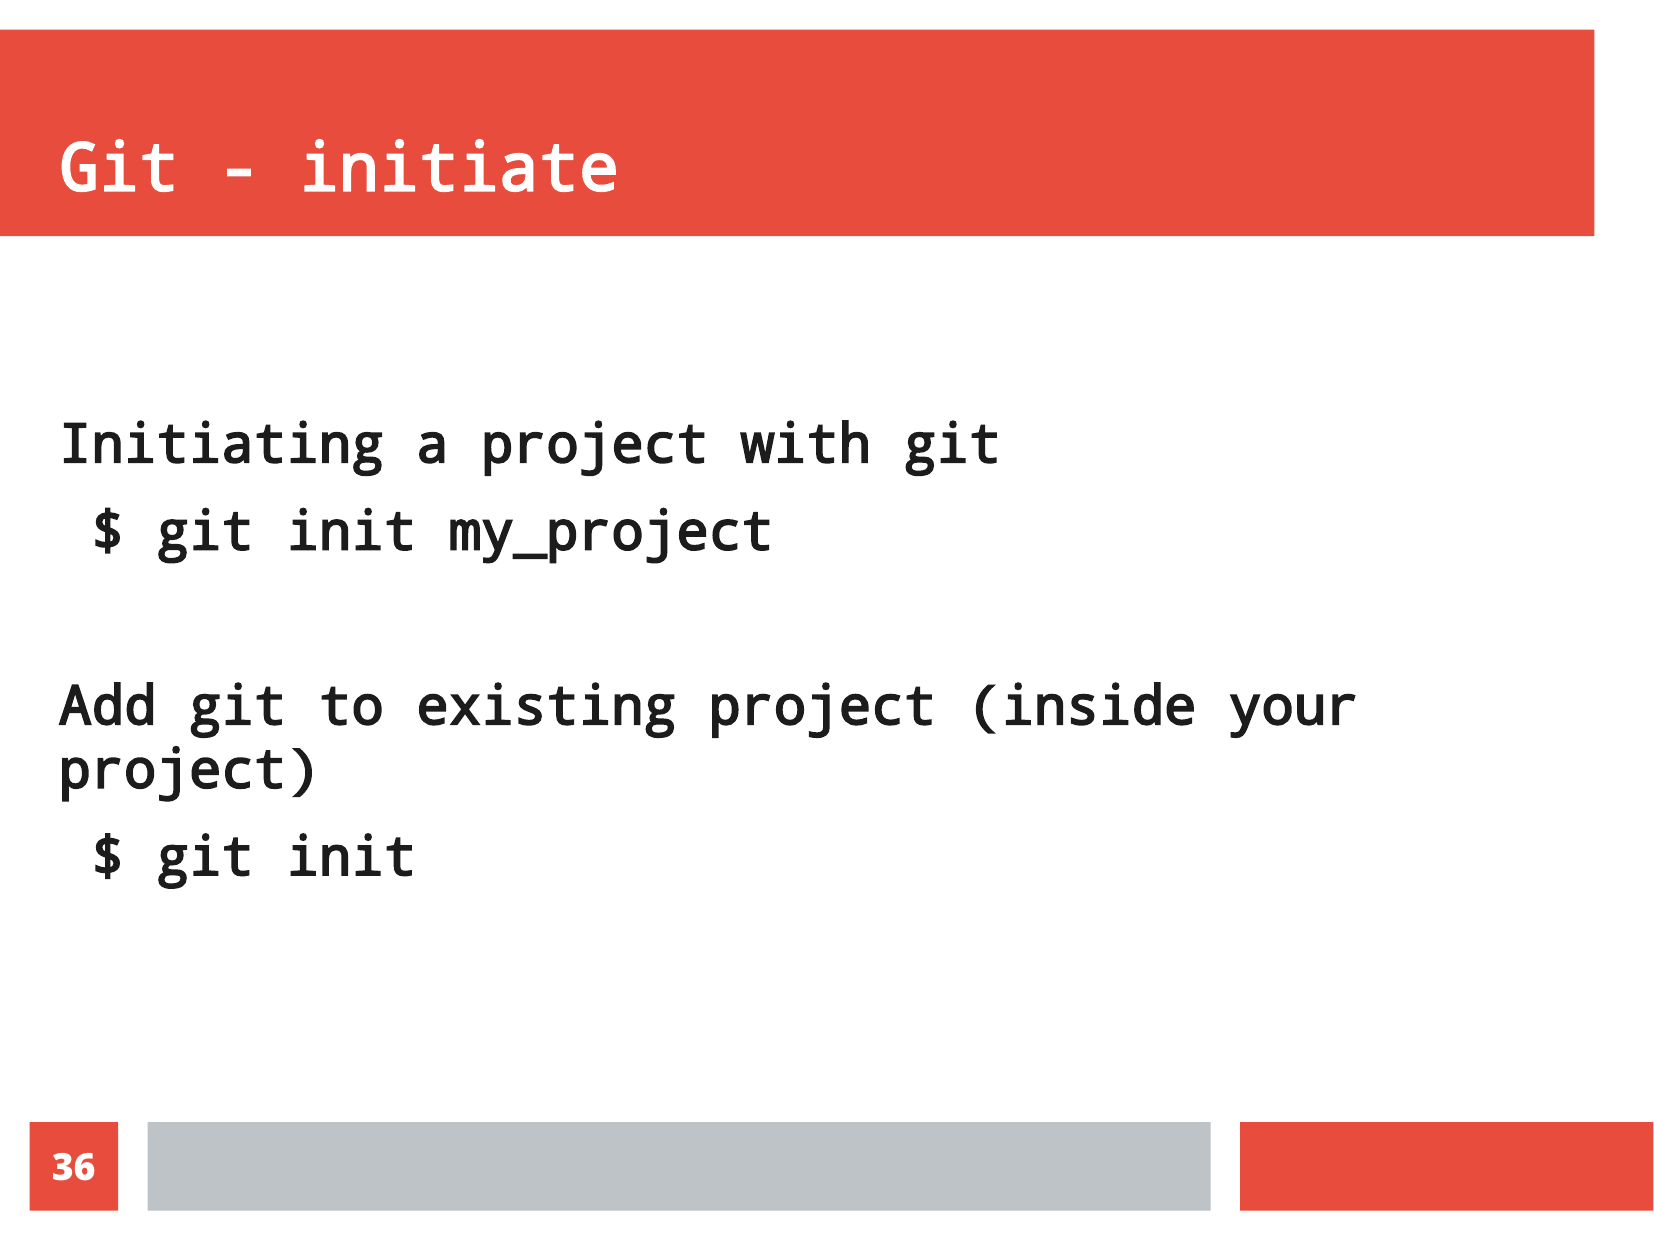

# Git - initiate
Initiating a project with git
 $ git init my_project
Add git to existing project (inside your project)
 $ git init
36